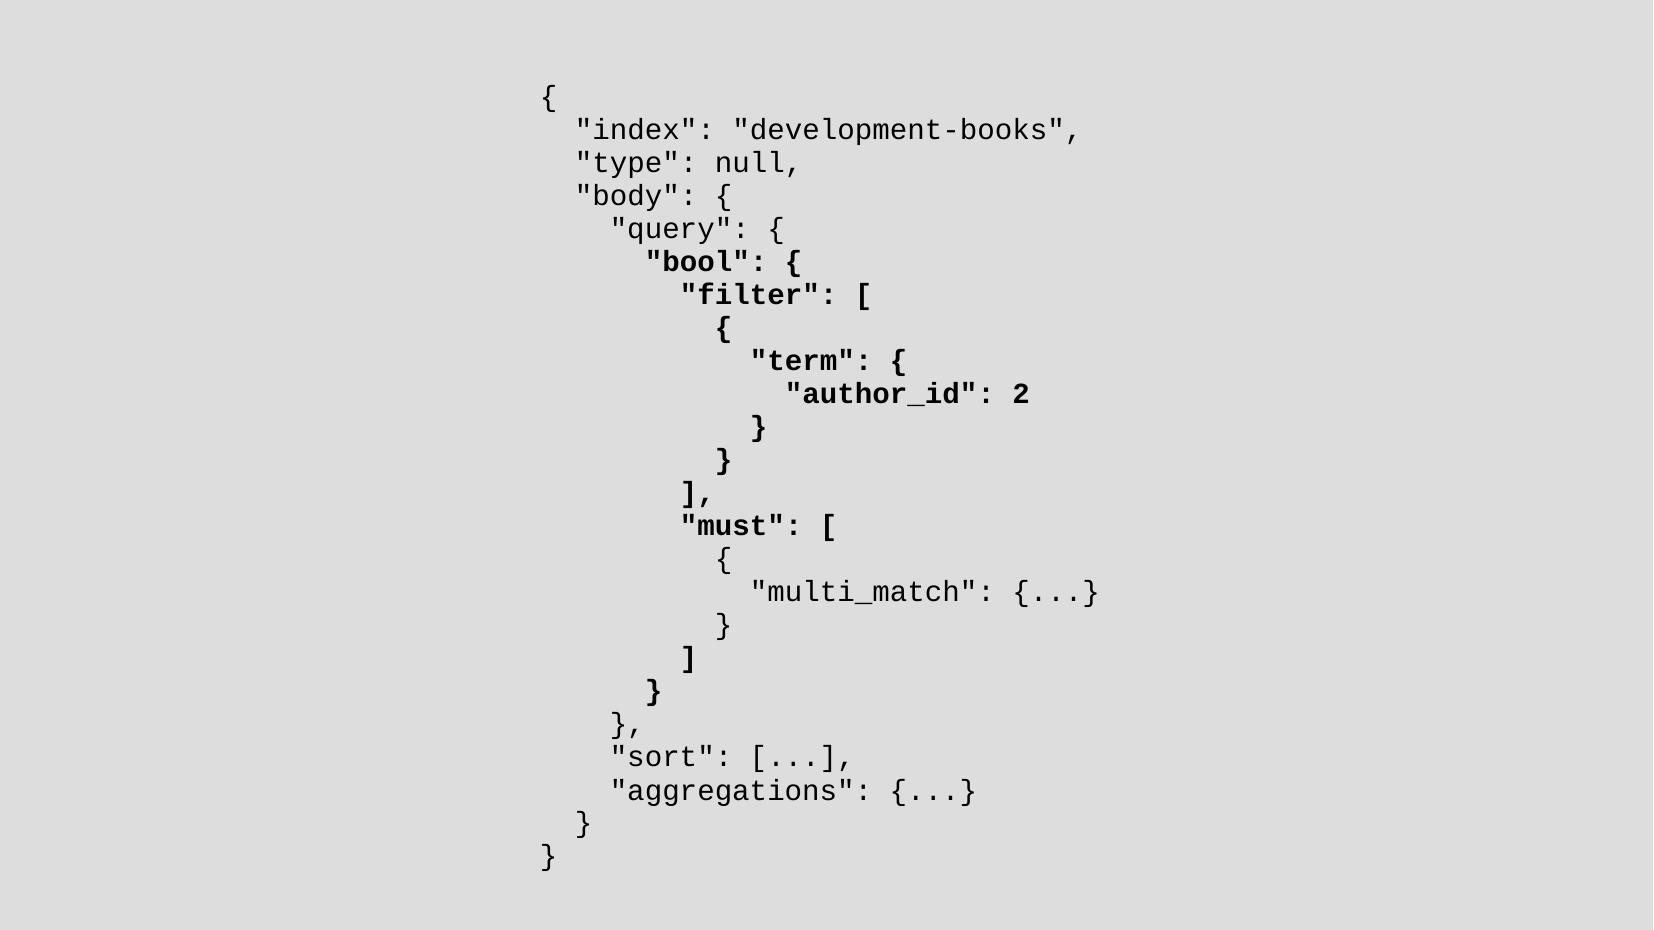

{
 "index": "development-books",
 "type": null,
 "body": {
 "query": {
 "bool": {
 "filter": [
 {
 "term": {
 "author_id": 2
 }
 }
 ],
 "must": [
 {
 "multi_match": {...}
 }
 ]
 }
 },
 "sort": [...],
 "aggregations": {...}
 }
}